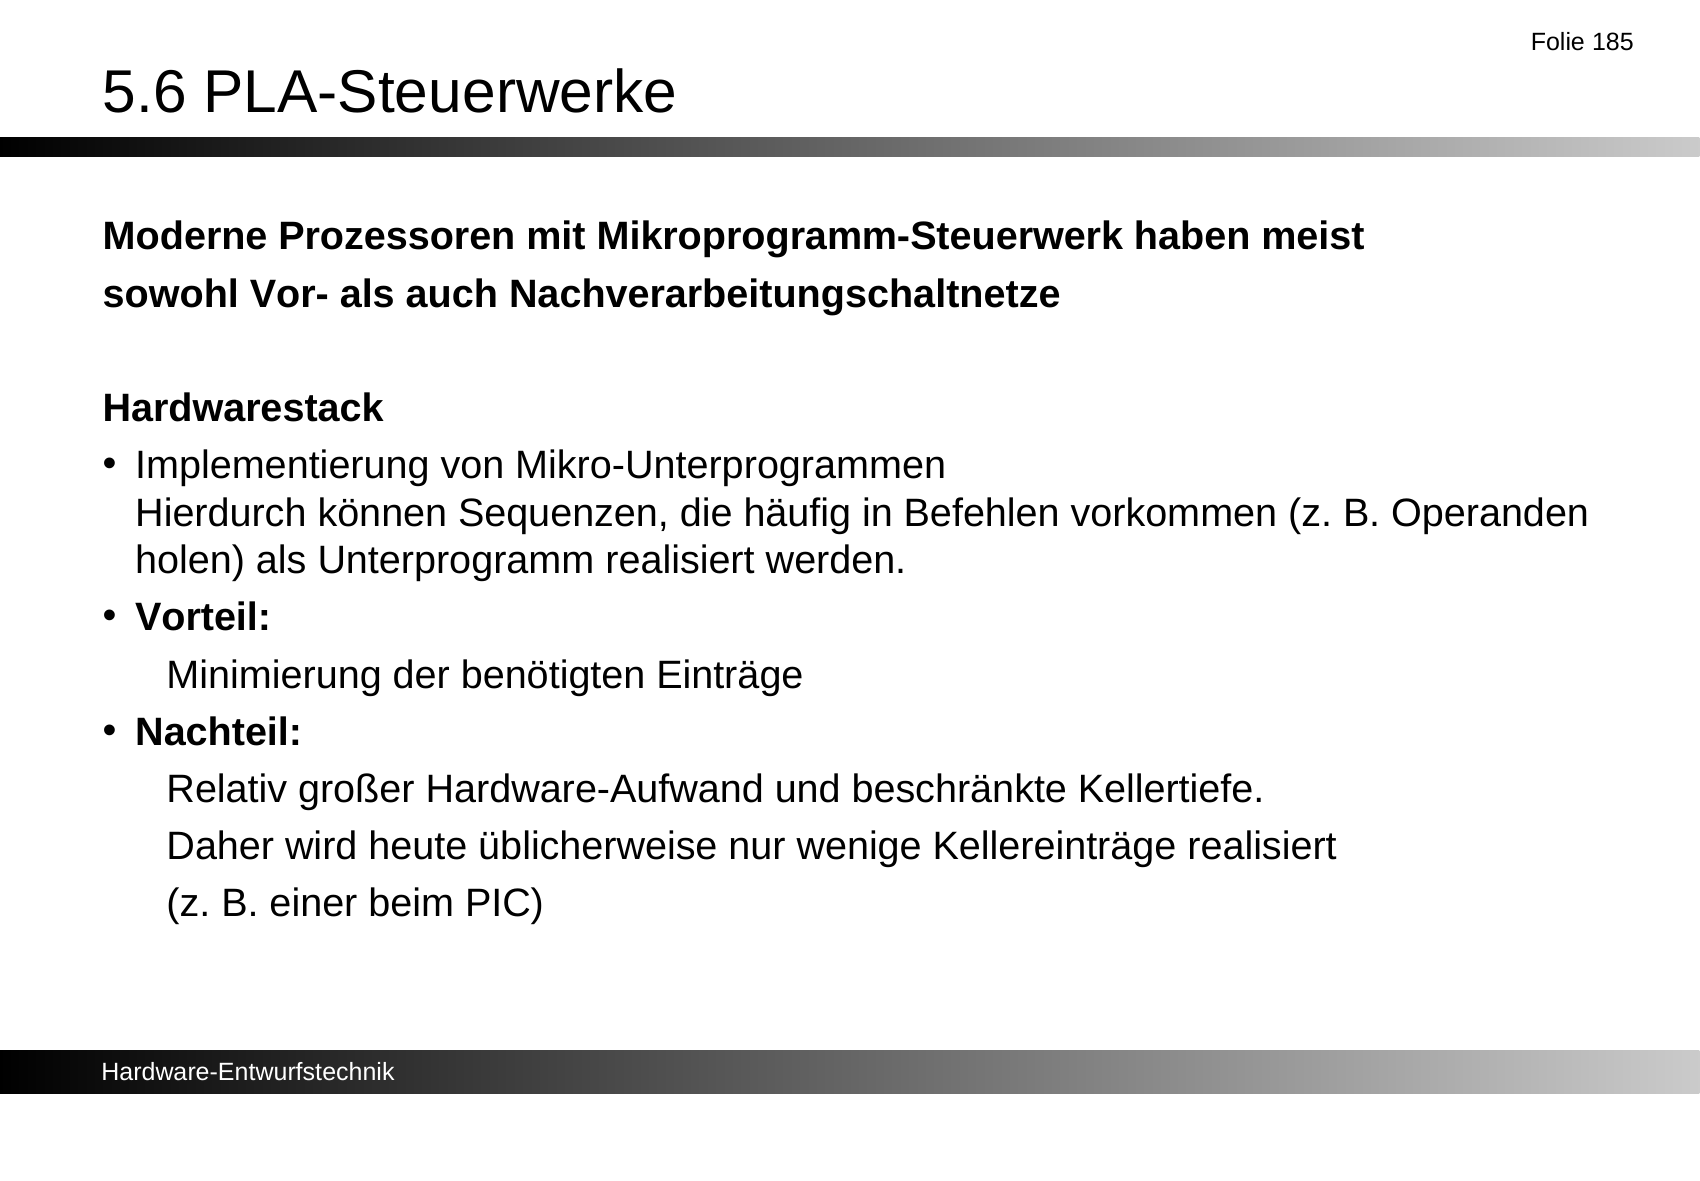

# 5.6 PLA-Steuerwerke
Moderne Prozessoren mit Mikroprogramm-Steuerwerk haben meist
sowohl Vor- als auch Nachverarbeitungschaltnetze
Hardwarestack
Implementierung von Mikro-Unterprogrammen
Hierdurch können Sequenzen, die häufig in Befehlen vorkommen (z. B. Operanden holen) als Unterprogramm realisiert werden.
Vorteil:
Minimierung der benötigten Einträge
Nachteil:
Relativ großer Hardware-Aufwand und beschränkte Kellertiefe.
Daher wird heute üblicherweise nur wenige Kellereinträge realisiert
(z. B. einer beim PIC)